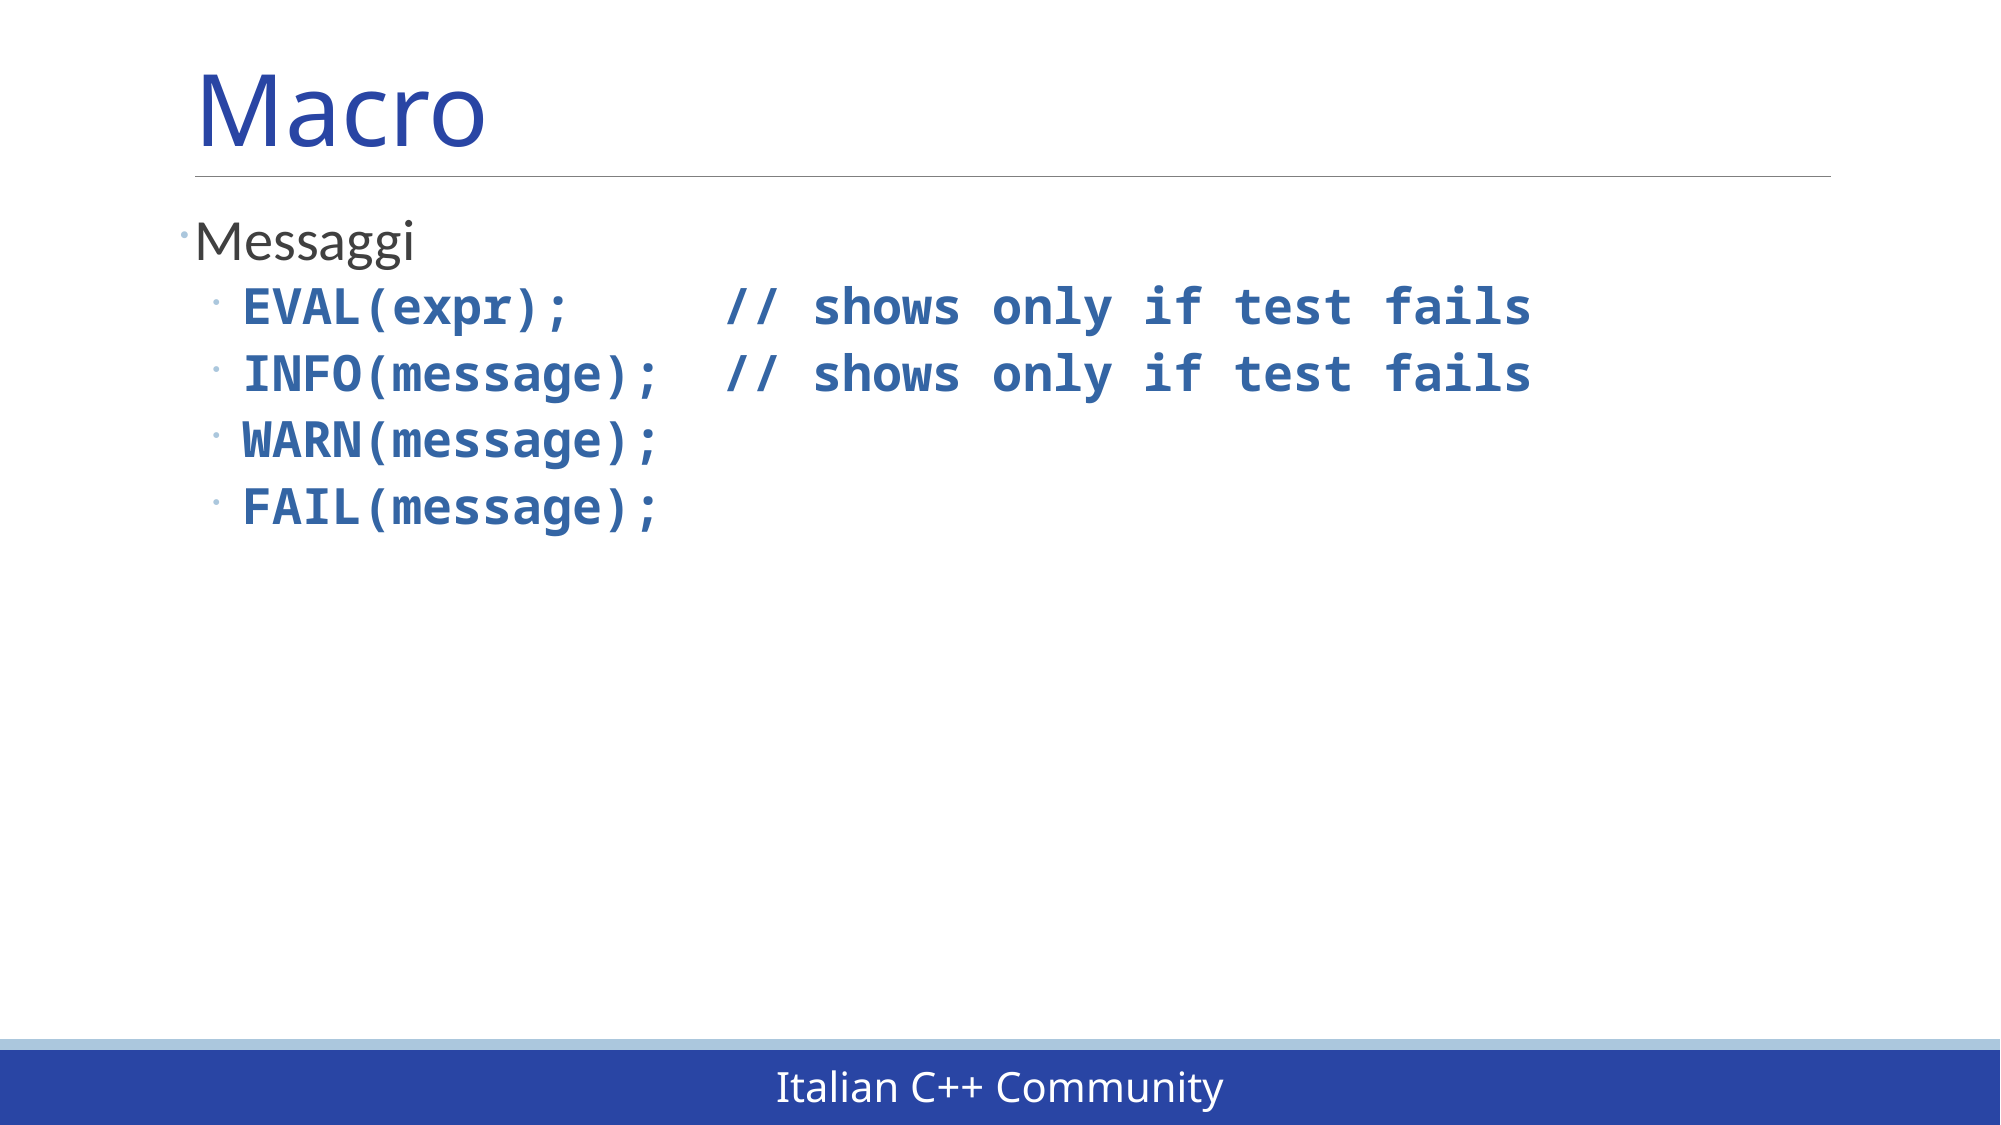

# Macro
Messaggi
EVAL(expr); // shows only if test fails
INFO(message); // shows only if test fails
WARN(message);
FAIL(message);